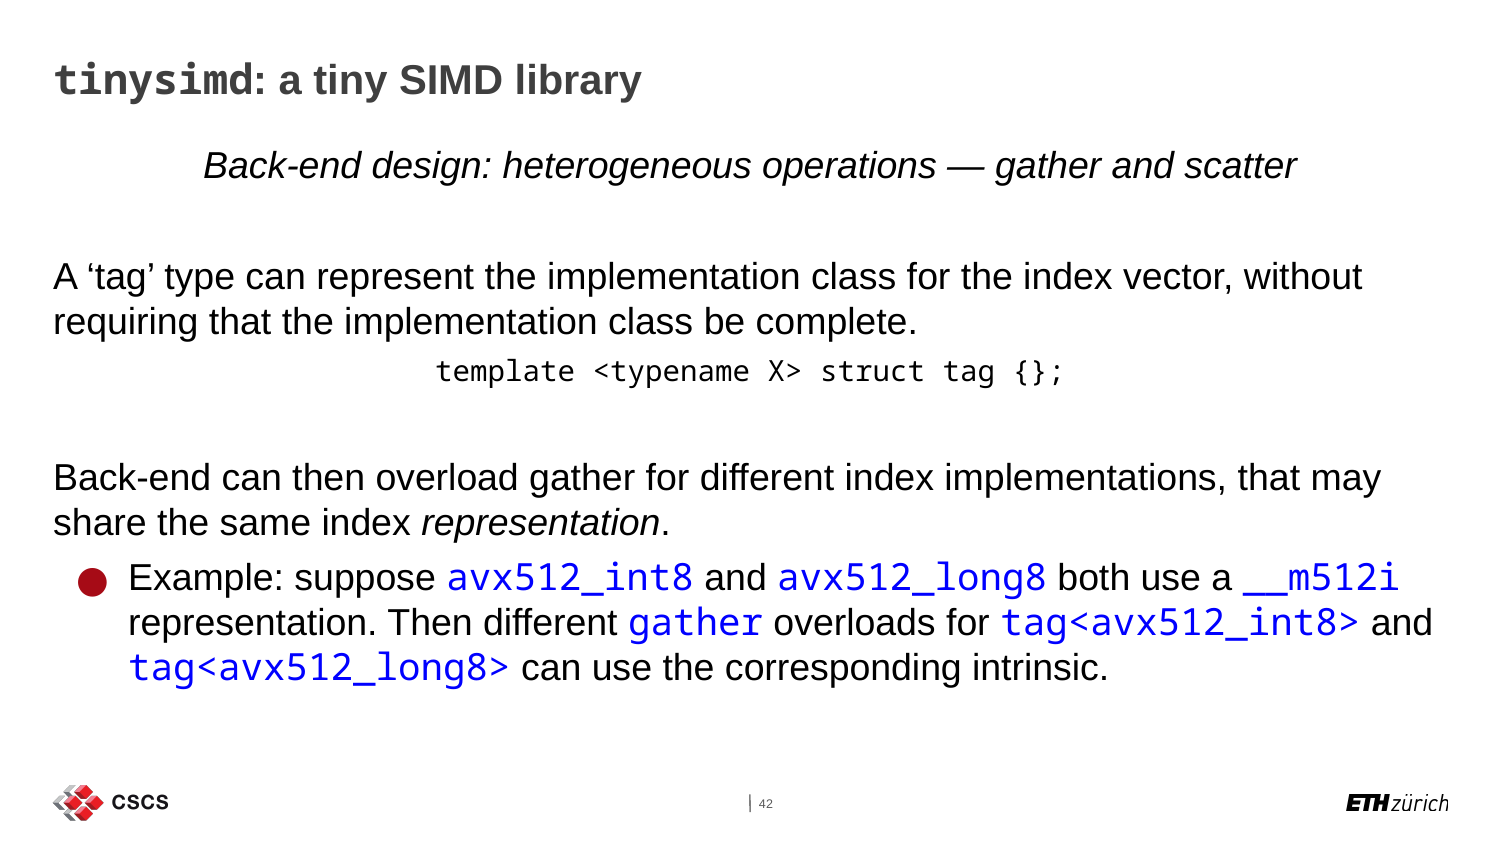

# tinysimd: a tiny SIMD library
Back-end design: heterogeneous operations — gather and scatter
A ‘tag’ type can represent the implementation class for the index vector, without requiring that the implementation class be complete.
template <typename X> struct tag {};
Back-end can then overload gather for different index implementations, that may share the same index representation.
Example: suppose avx512_int8 and avx512_long8 both use a __m512i representation. Then different gather overloads for tag<avx512_int8> and tag<avx512_long8> can use the corresponding intrinsic.